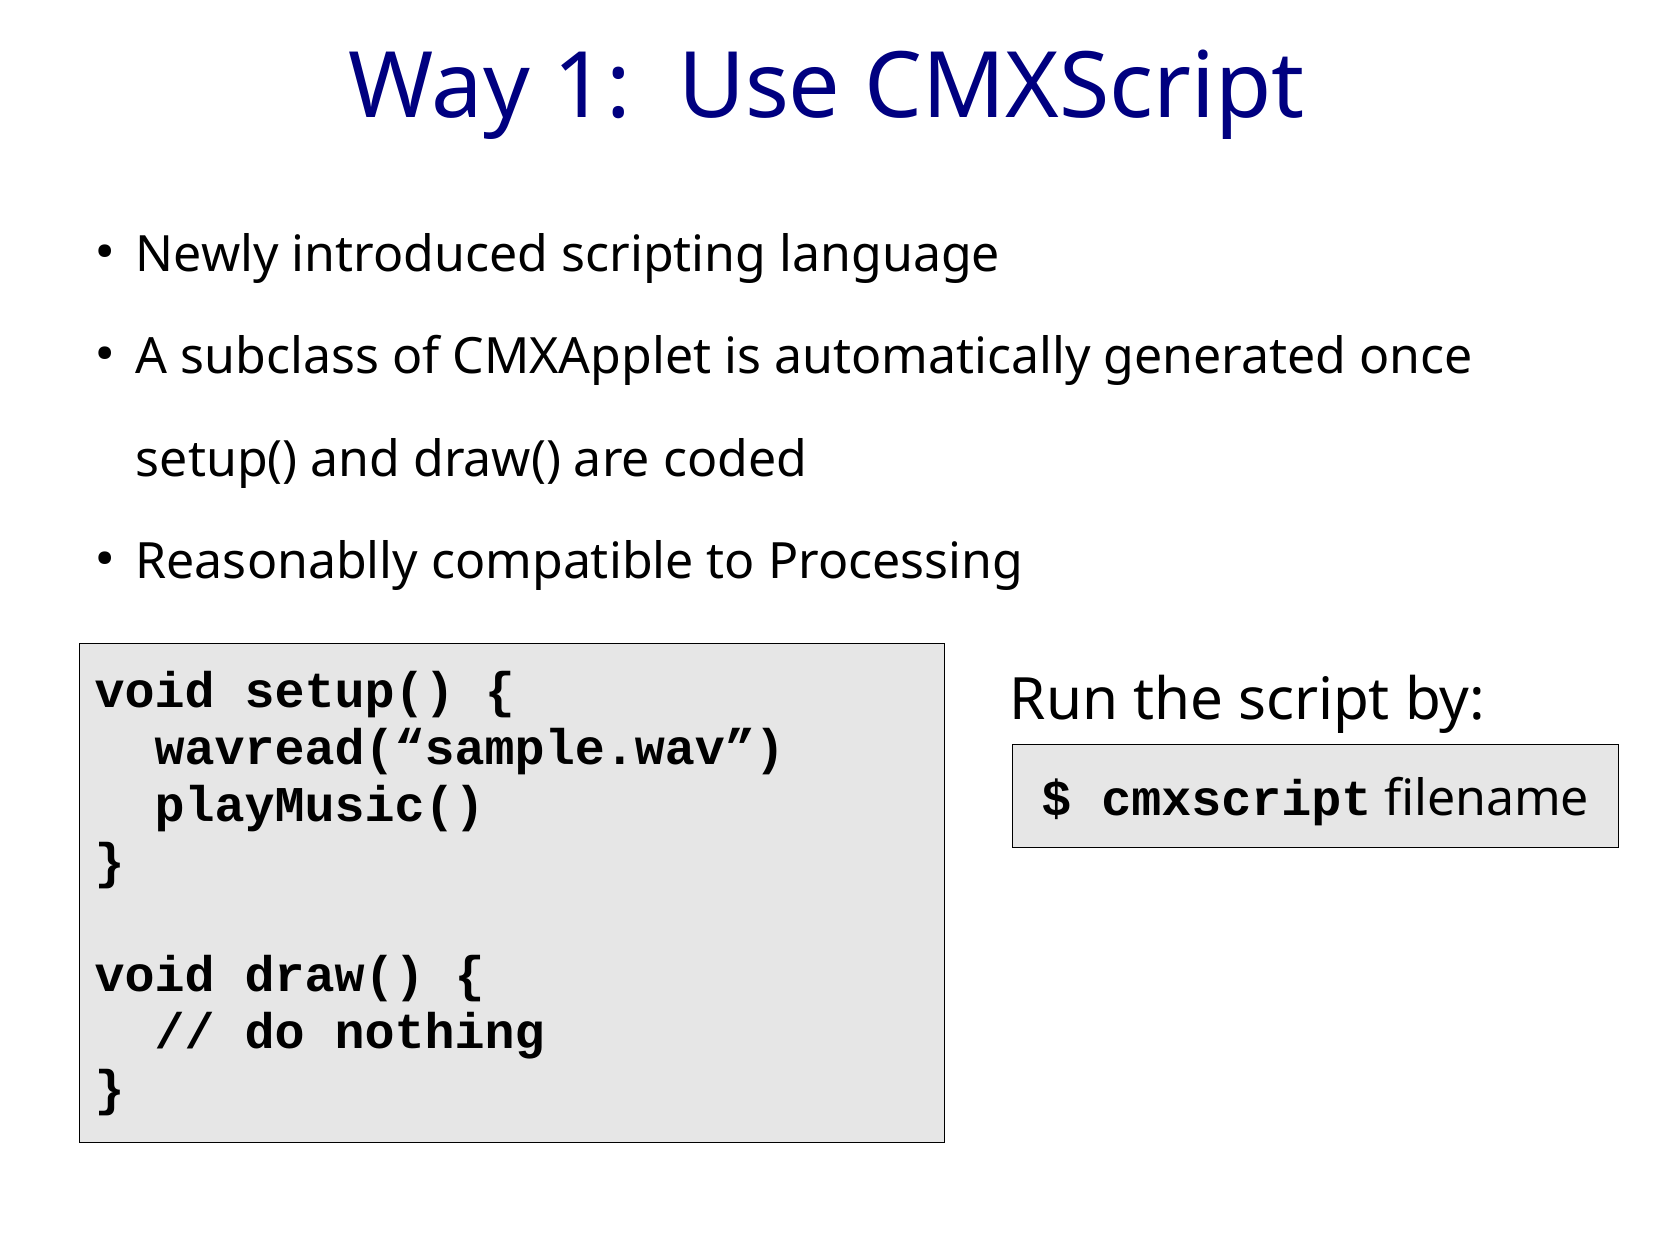

# Way 1: Use CMXScript
Newly introduced scripting language
A subclass of CMXApplet is automatically generated once setup() and draw() are coded
Reasonablly compatible to Processing
void setup() {
 wavread(“sample.wav”)
 playMusic()
}
void draw() {
 // do nothing
}
Run the script by:
$ cmxscript filename